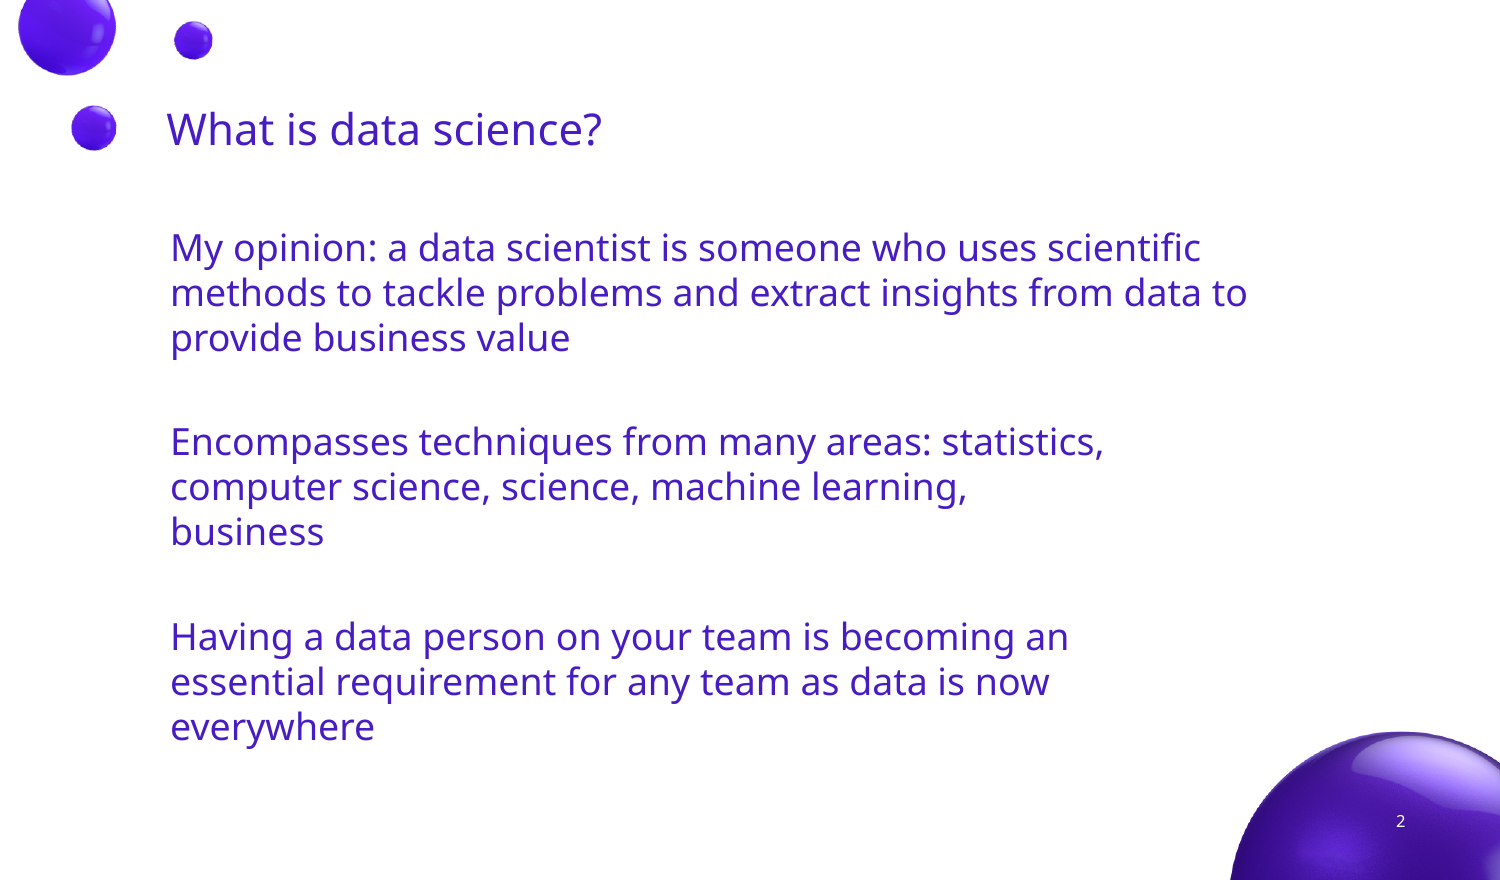

# What is data science?
My opinion: a data scientist is someone who uses scientific methods to tackle problems and extract insights from data to provide business value
Encompasses techniques from many areas: statistics, computer science, science, machine learning, business
Having a data person on your team is becoming an essential requirement for any team as data is now everywhere